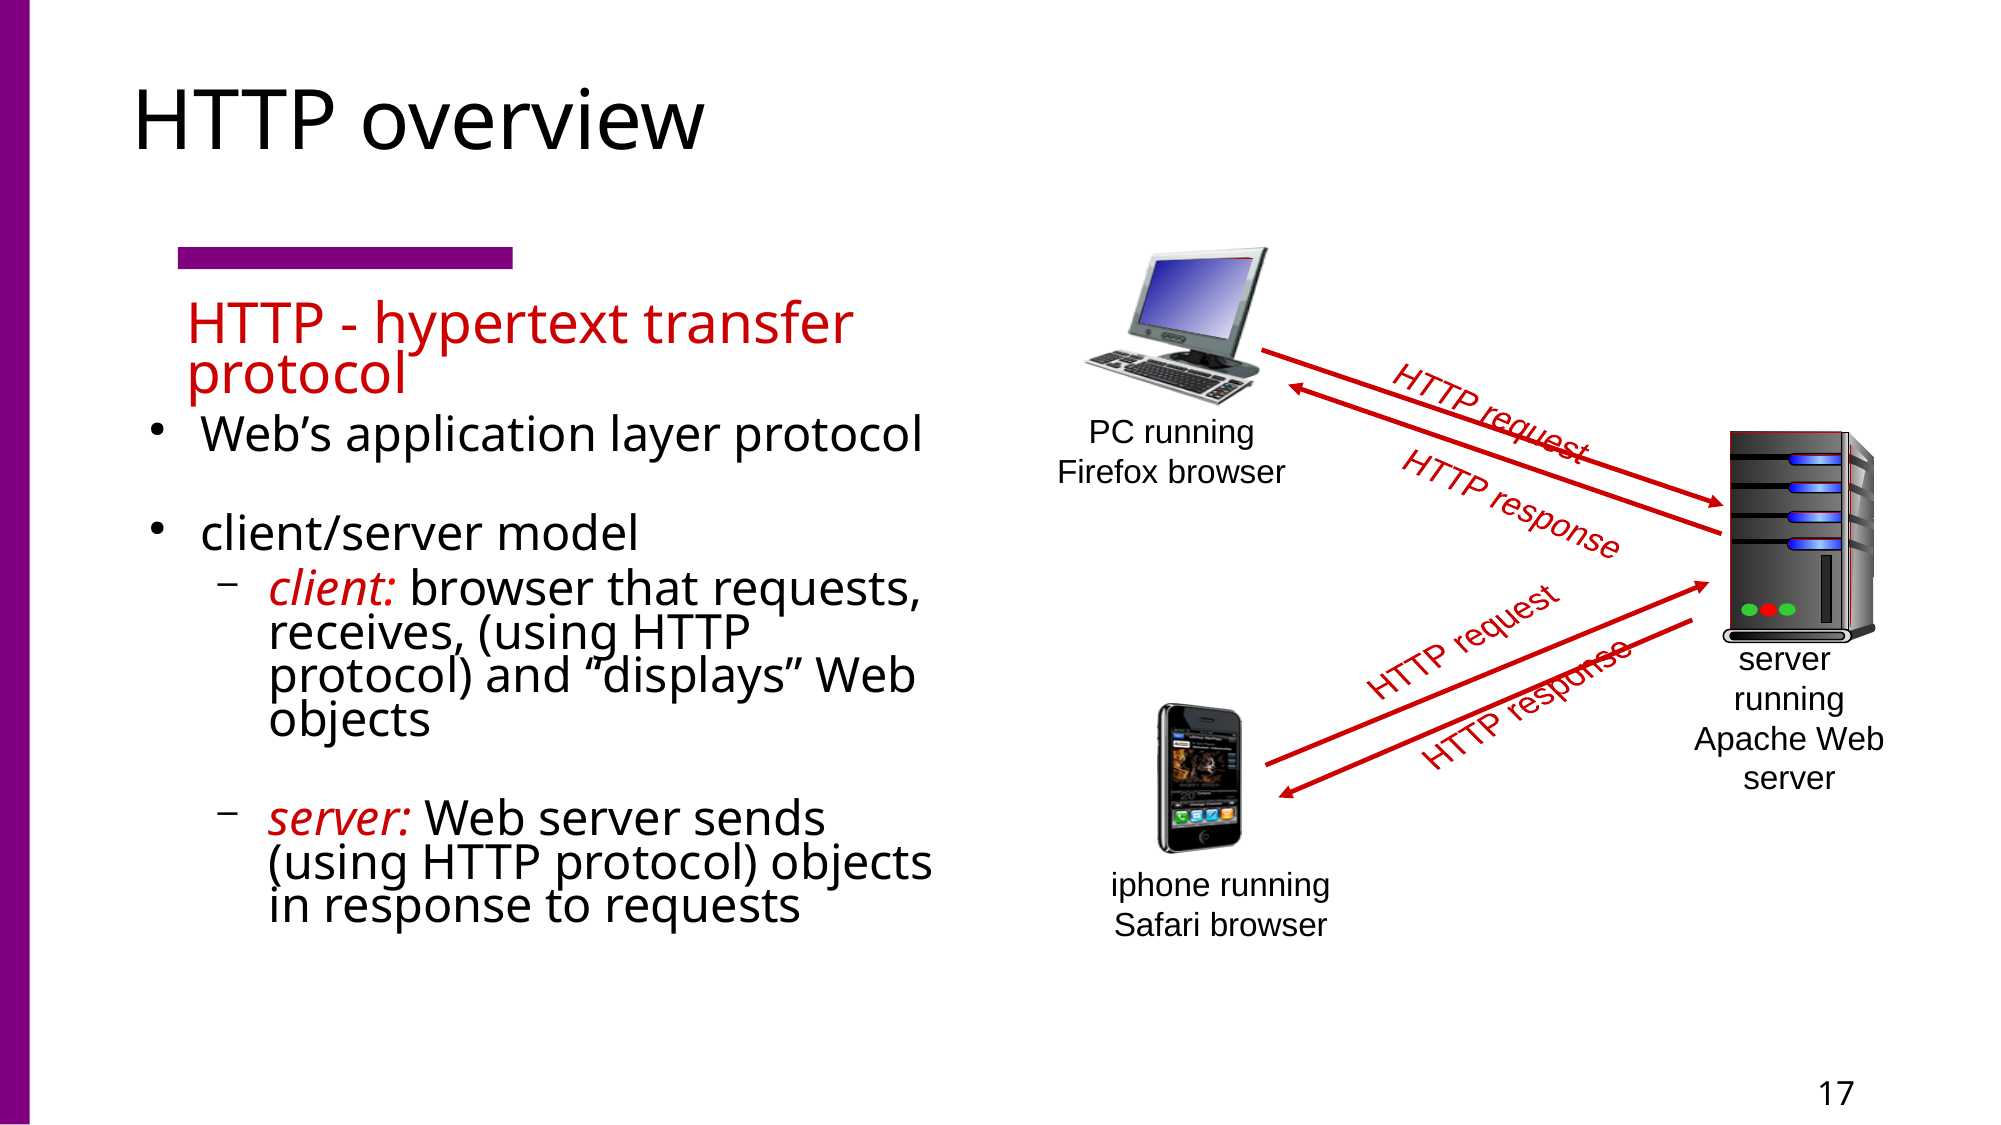

# HTTP overview
HTTP - hypertext transfer protocol
Web’s application layer protocol
client/server model
client: browser that requests, receives, (using HTTP protocol) and “displays” Web objects
server: Web server sends (using HTTP protocol) objects in response to requests
HTTP request
HTTP response
PC running
Firefox browser
HTTP request
HTTP response
server
running
Apache Web
server
iphone running
Safari browser